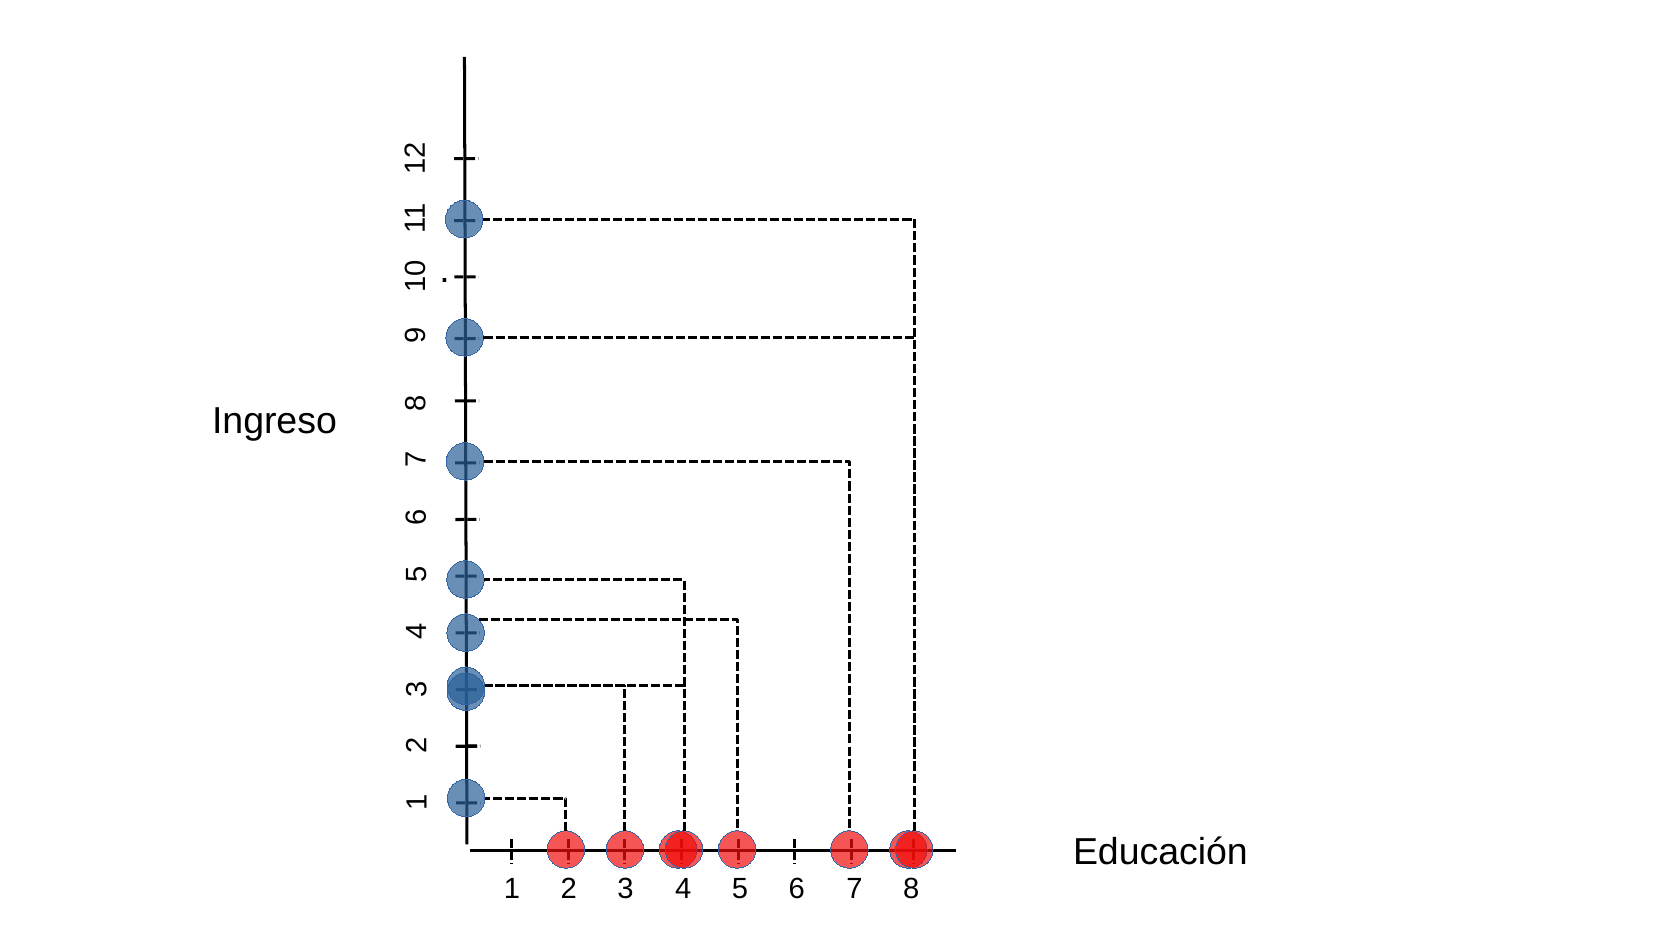

12
11
10
.
9
8
Ingreso
7
6
5
4
3
2
1
Educación
1
2
3
4
5
6
7
8